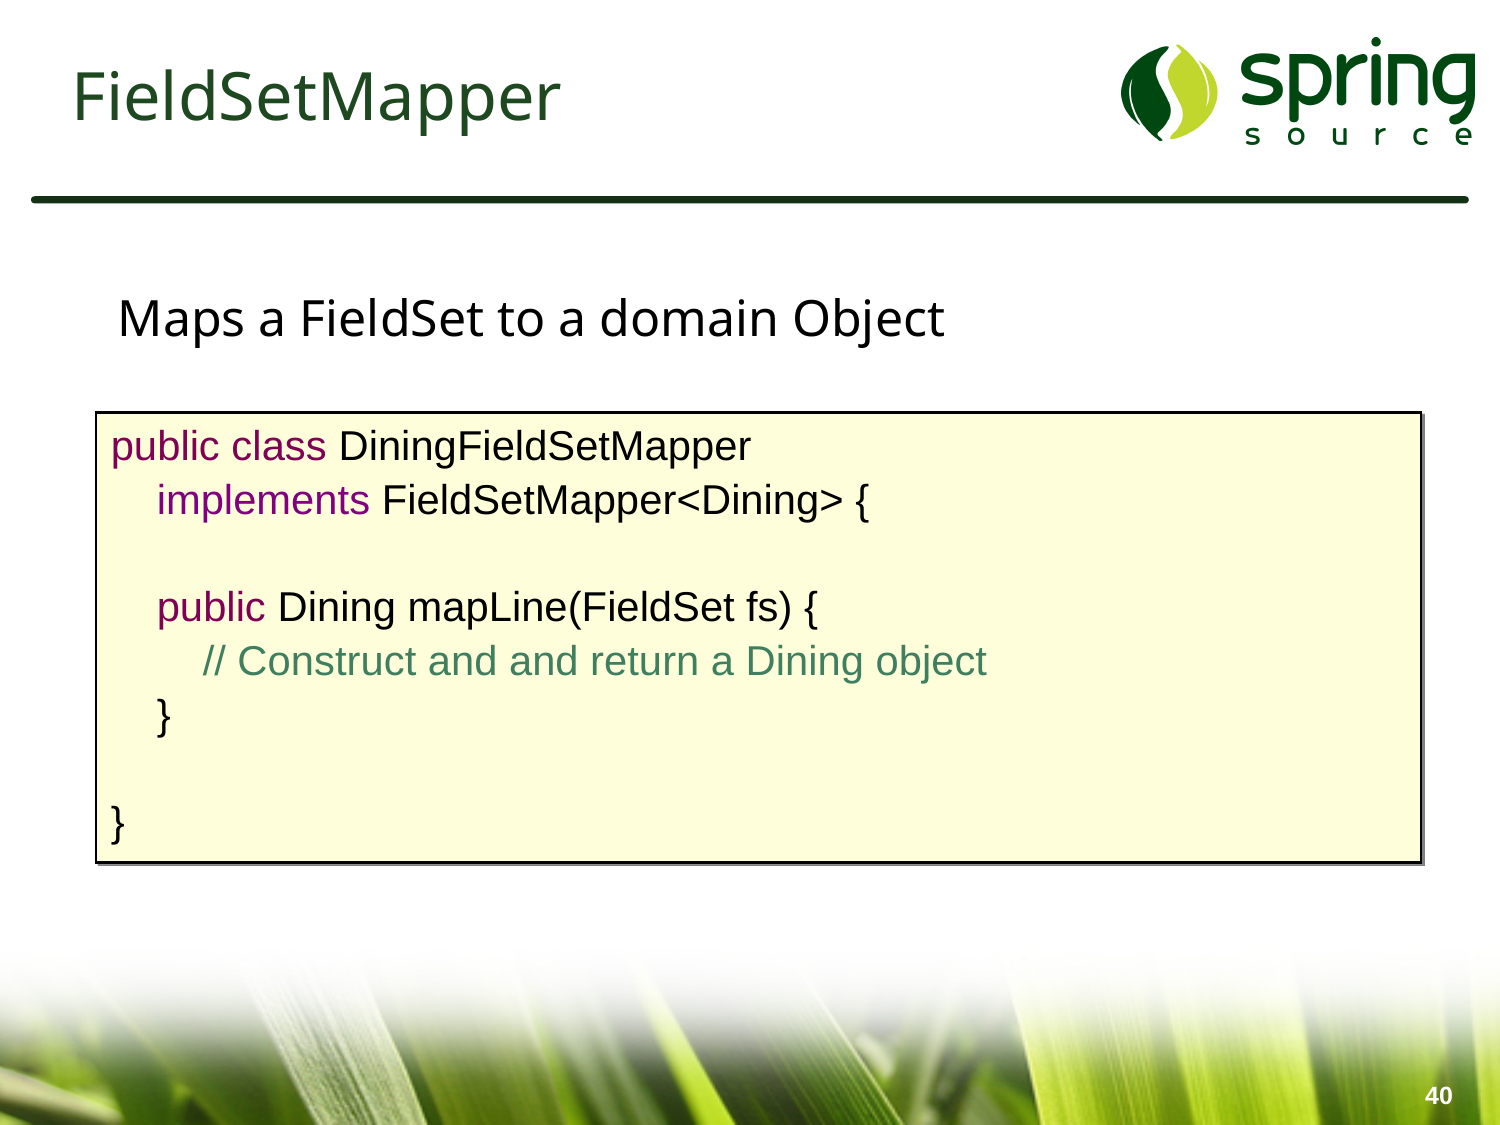

# FieldSetMapper
Maps a FieldSet to a domain Object
public class DiningFieldSetMapper
 implements FieldSetMapper<Dining> {
 public Dining mapLine(FieldSet fs) {
 // Construct and and return a Dining object
 }
}